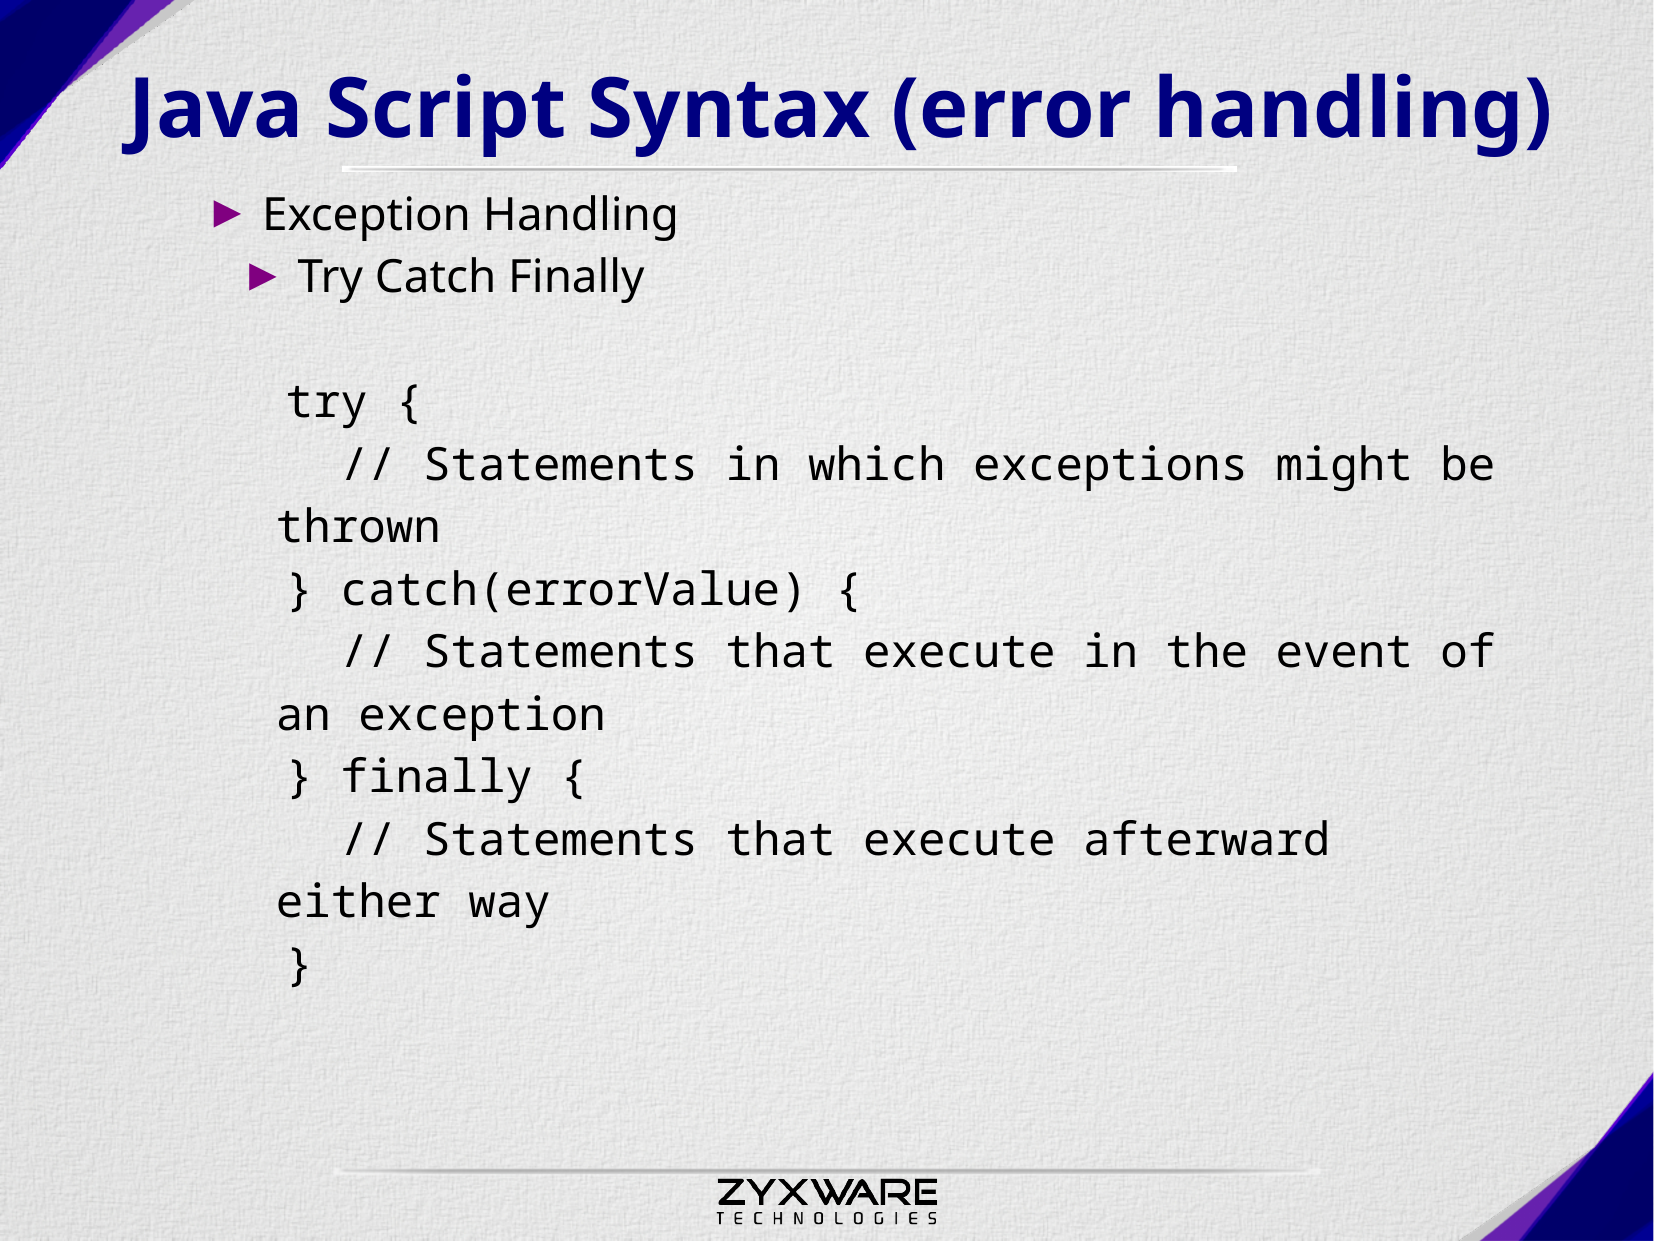

# Java Script Syntax (error handling)
 Exception Handling
 Try Catch Finally
try {
 // Statements in which exceptions might be thrown
} catch(errorValue) {
 // Statements that execute in the event of an exception
} finally {
 // Statements that execute afterward either way
}